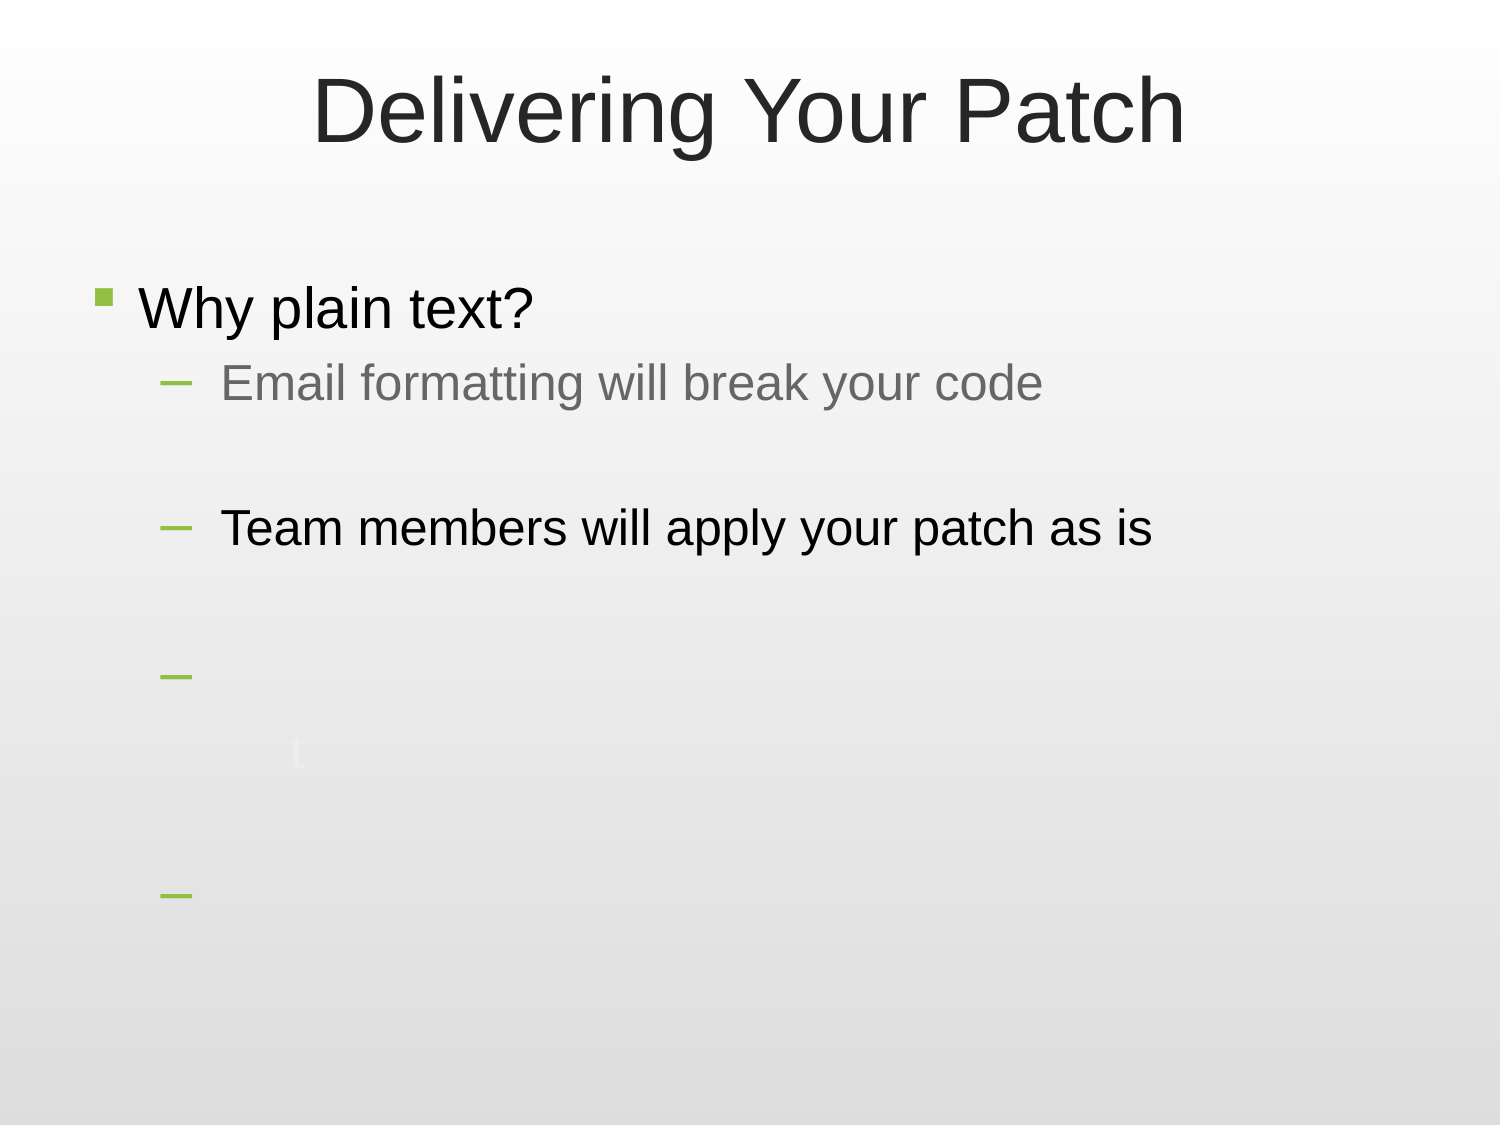

# Delivering Your Patch
Why plain text?
Email formatting will break your code
Team members will apply your patch as is
 t